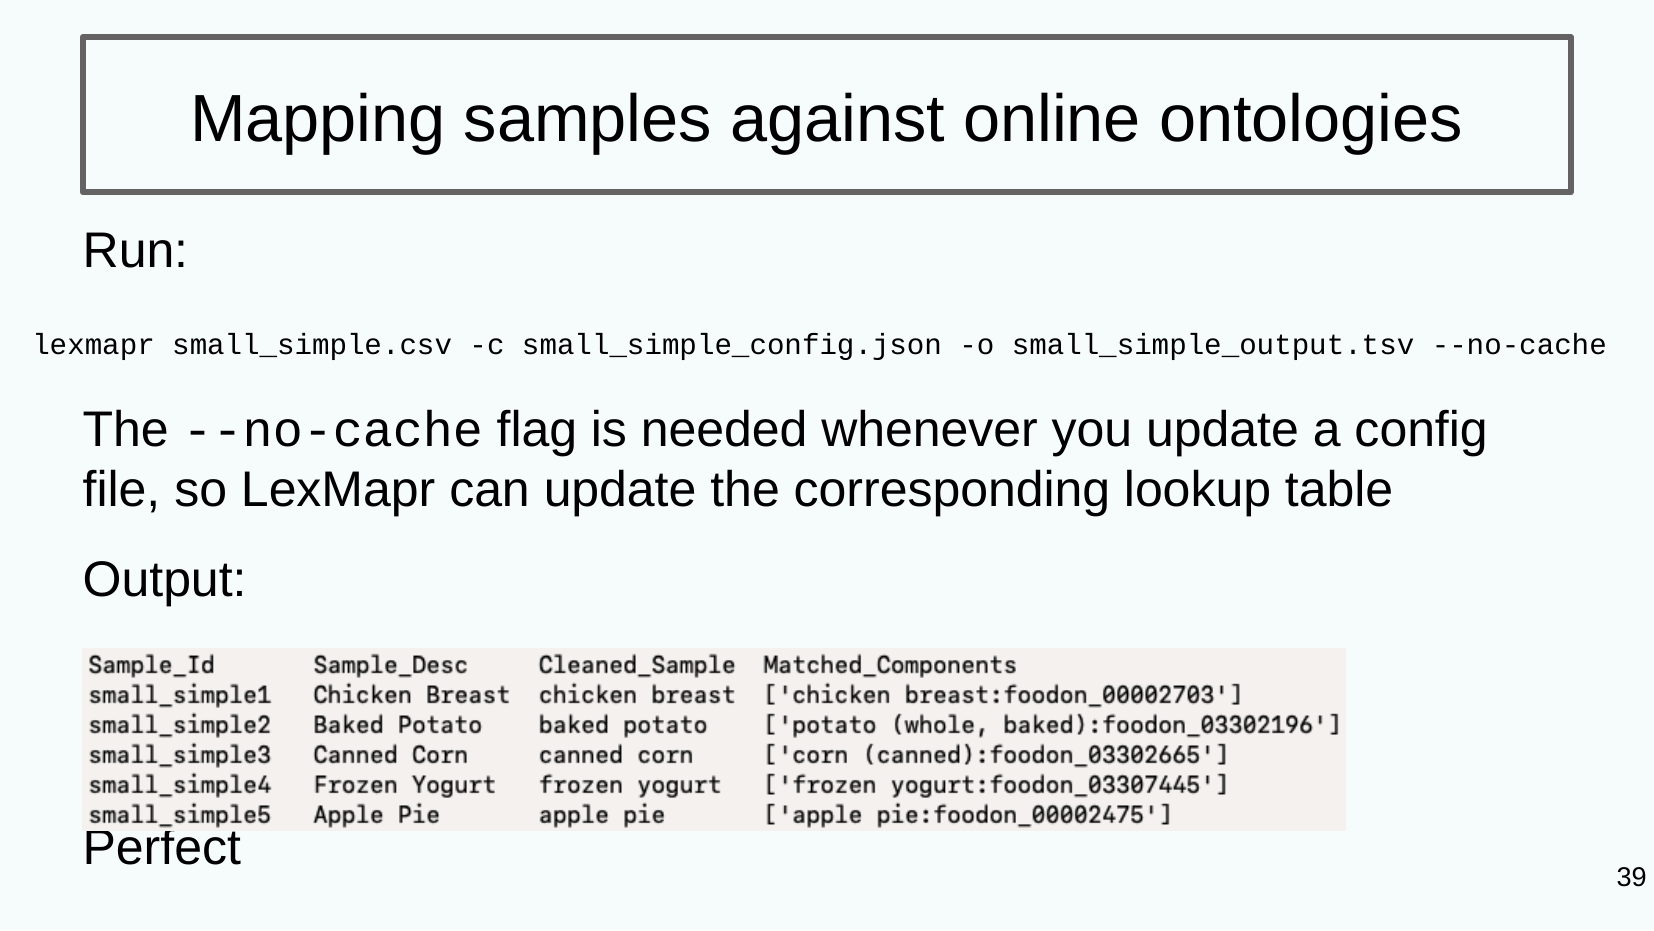

Mapping samples against online ontologies
Run:
The --no-cache flag is needed whenever you update a config file, so LexMapr can update the corresponding lookup table
Output:
Perfect
 lexmapr small_simple.csv -c small_simple_config.json -o small_simple_output.tsv --no-cache